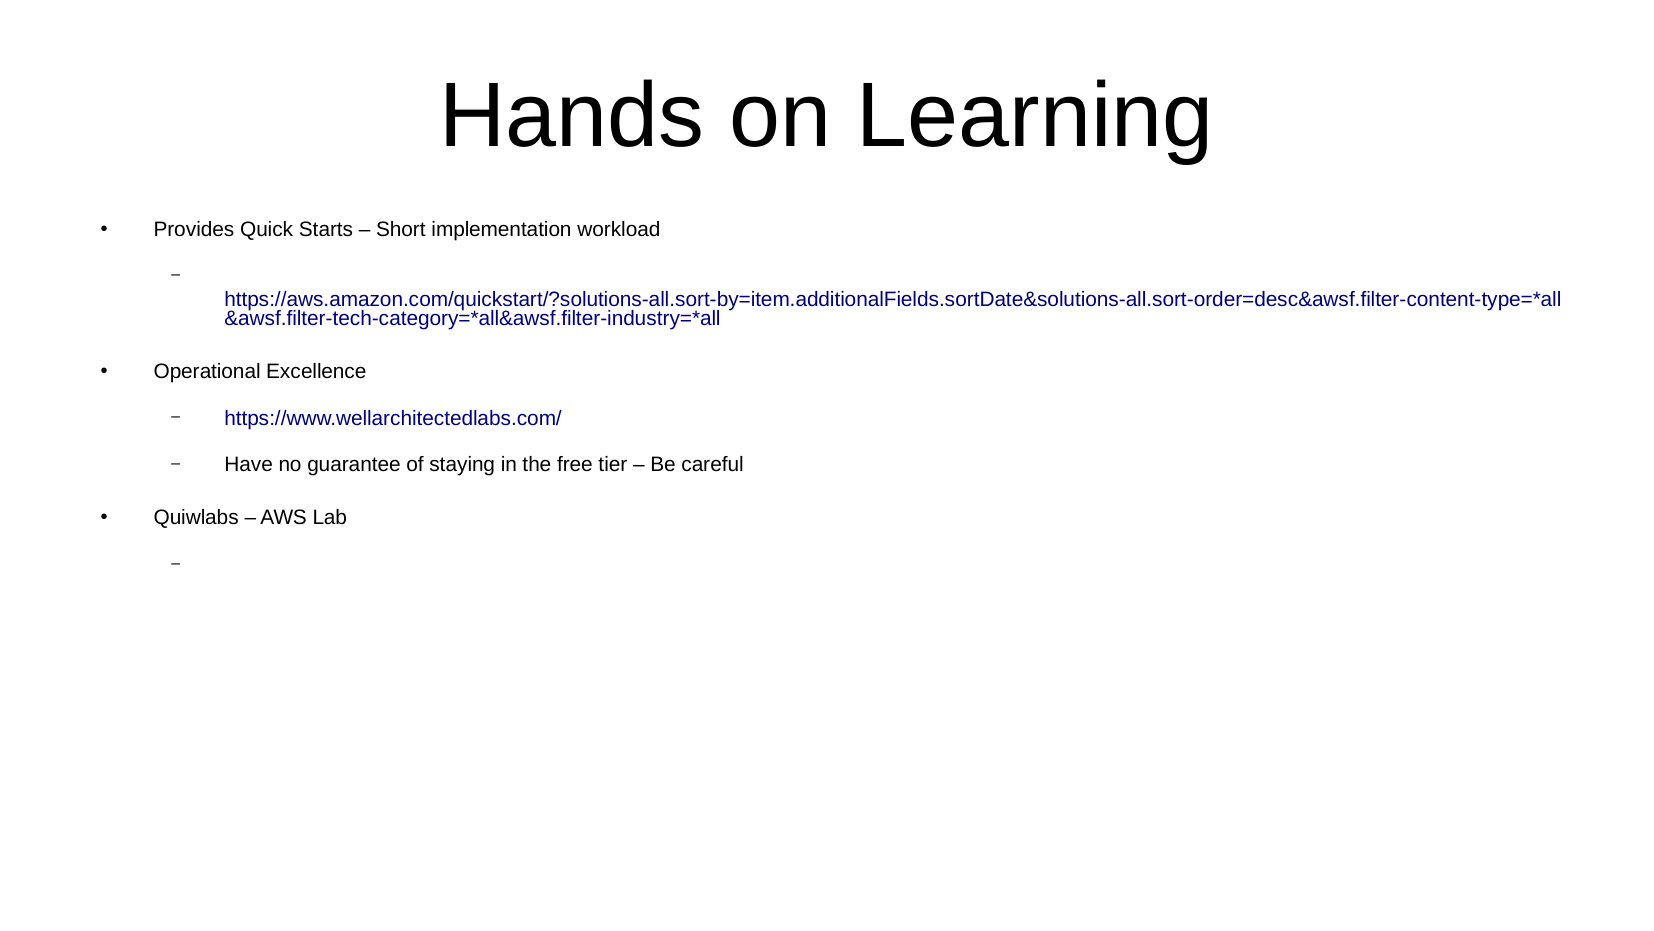

# Hands on Learning
Provides Quick Starts – Short implementation workload
 https://aws.amazon.com/quickstart/?solutions-all.sort-by=item.additionalFields.sortDate&solutions-all.sort-order=desc&awsf.filter-content-type=*all&awsf.filter-tech-category=*all&awsf.filter-industry=*all
Operational Excellence
https://www.wellarchitectedlabs.com/
Have no guarantee of staying in the free tier – Be careful
Quiwlabs – AWS Lab